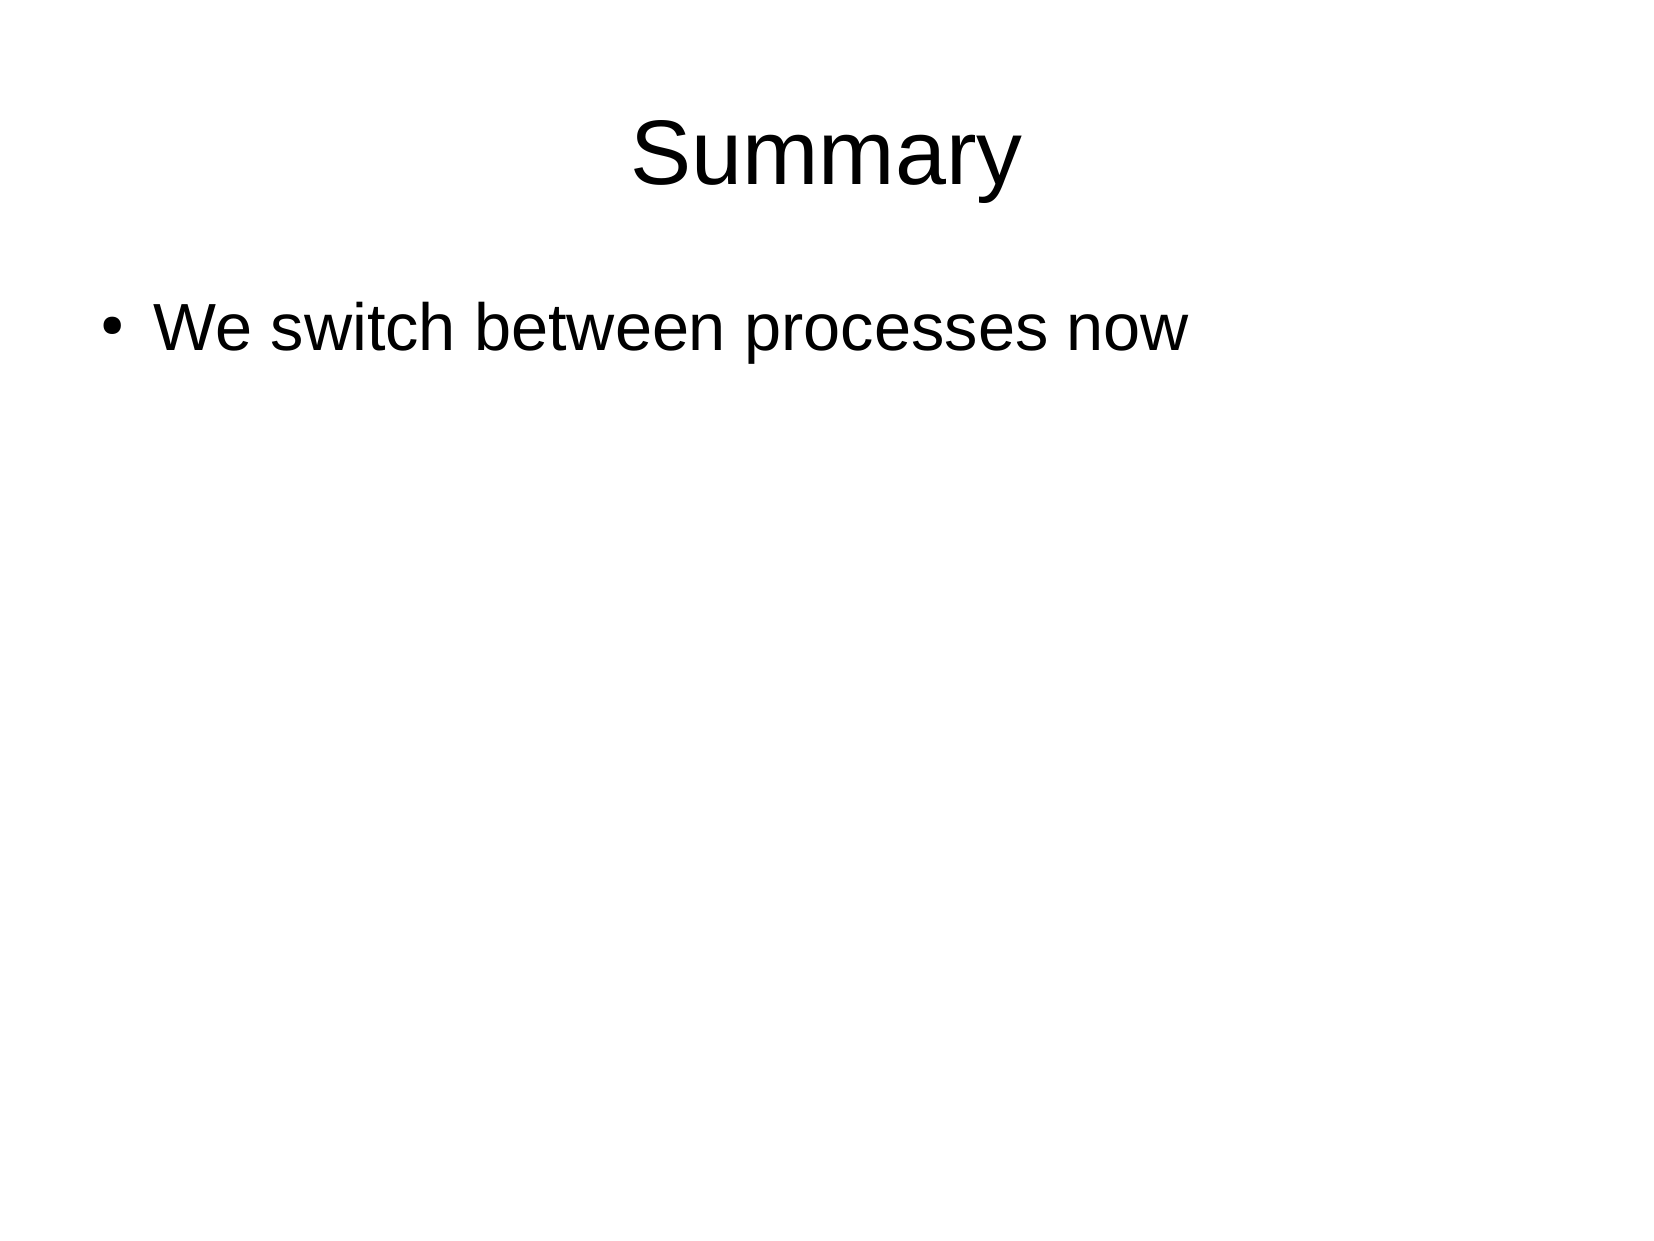

# Summary
We switch between processes now